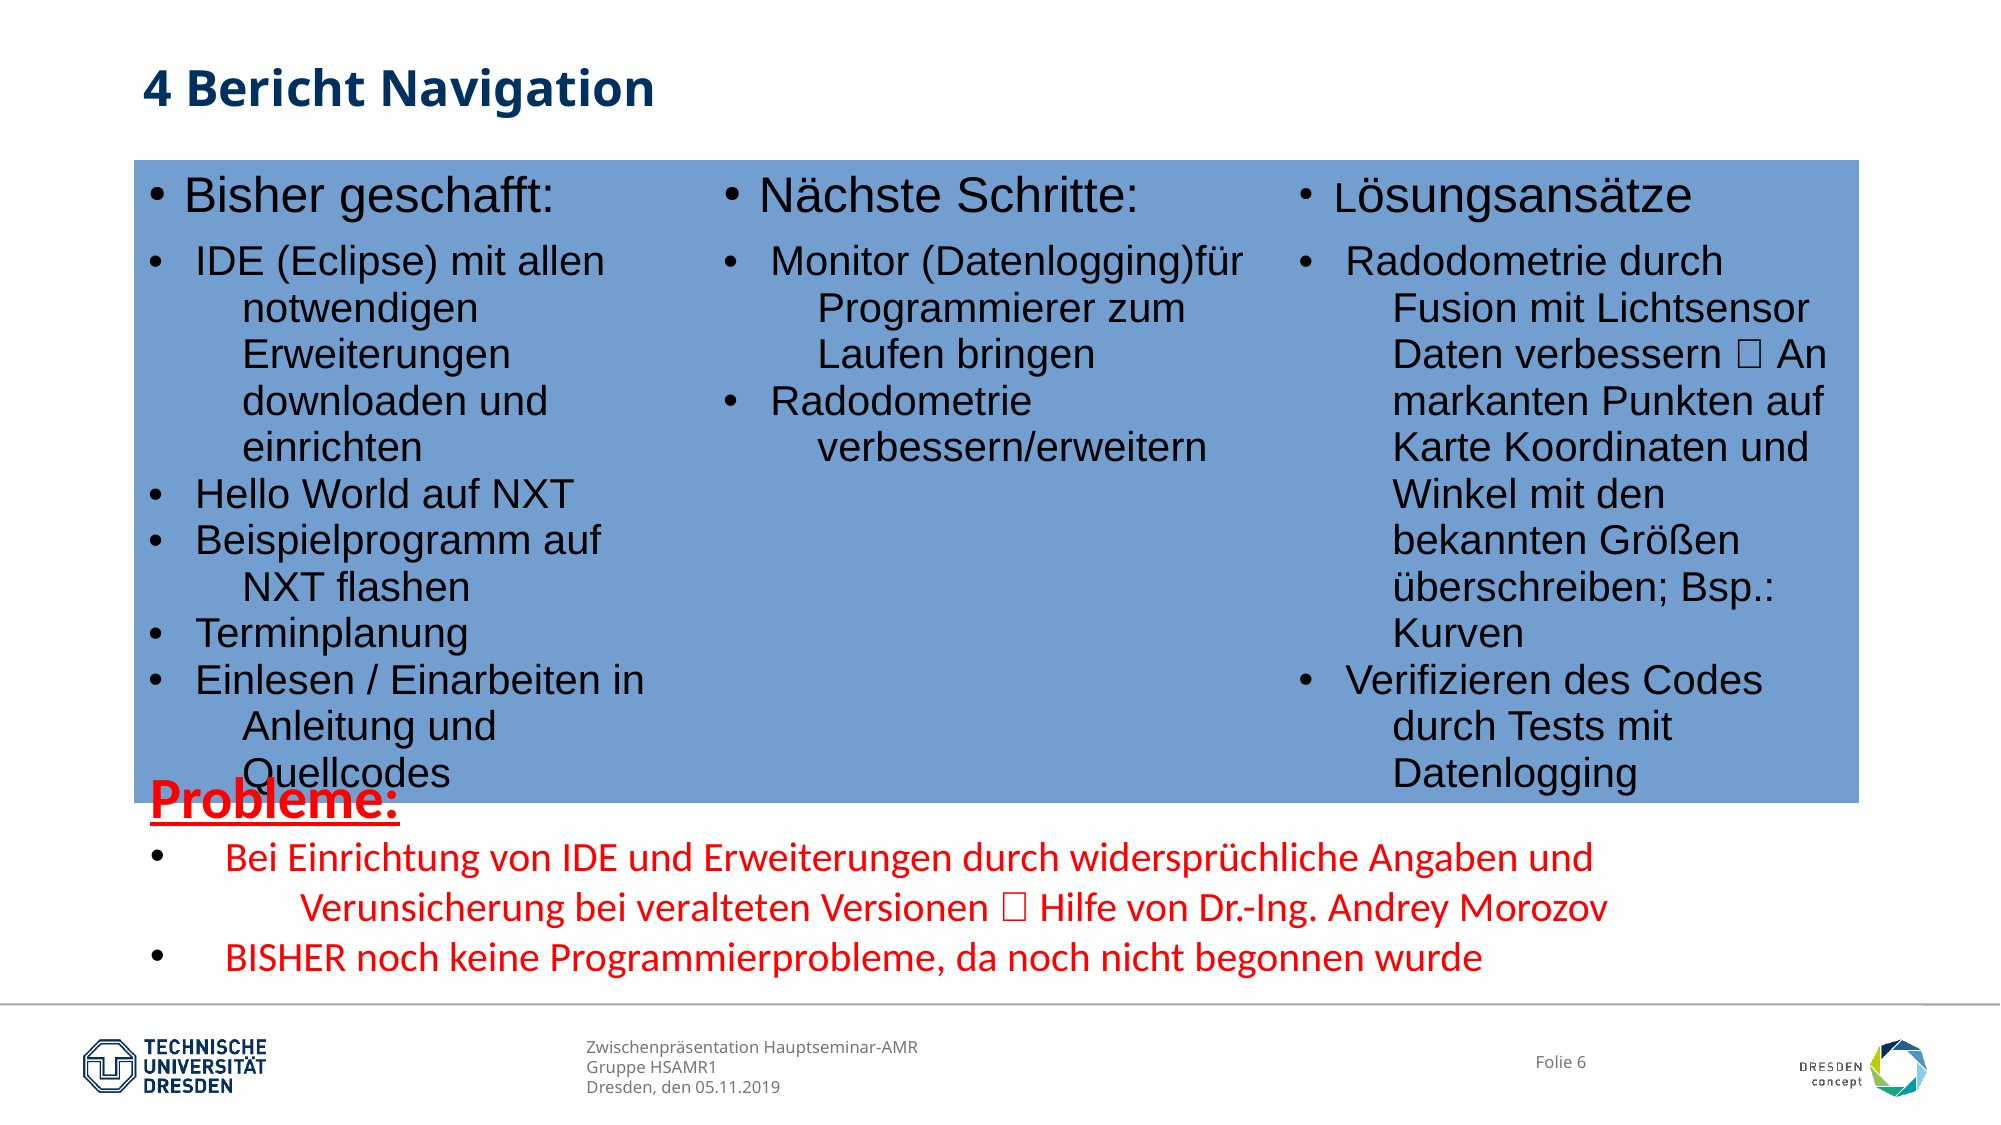

# 4 Bericht Navigation
| Bisher geschafft: | Nächste Schritte: | Lösungsansätze |
| --- | --- | --- |
| IDE (Eclipse) mit allen notwendigen Erweiterungen downloaden und einrichten Hello World auf NXT Beispielprogramm auf NXT flashen Terminplanung Einlesen / Einarbeiten in Anleitung und Quellcodes | Monitor (Datenlogging)für Programmierer zum Laufen bringen Radodometrie verbessern/erweitern | Radodometrie durch Fusion mit Lichtsensor Daten verbessern  An markanten Punkten auf Karte Koordinaten und Winkel mit den bekannten Größen überschreiben; Bsp.: Kurven Verifizieren des Codes durch Tests mit Datenlogging |
Probleme:
Bei Einrichtung von IDE und Erweiterungen durch widersprüchliche Angaben und Verunsicherung bei veralteten Versionen  Hilfe von Dr.-Ing. Andrey Morozov
BISHER noch keine Programmierprobleme, da noch nicht begonnen wurde